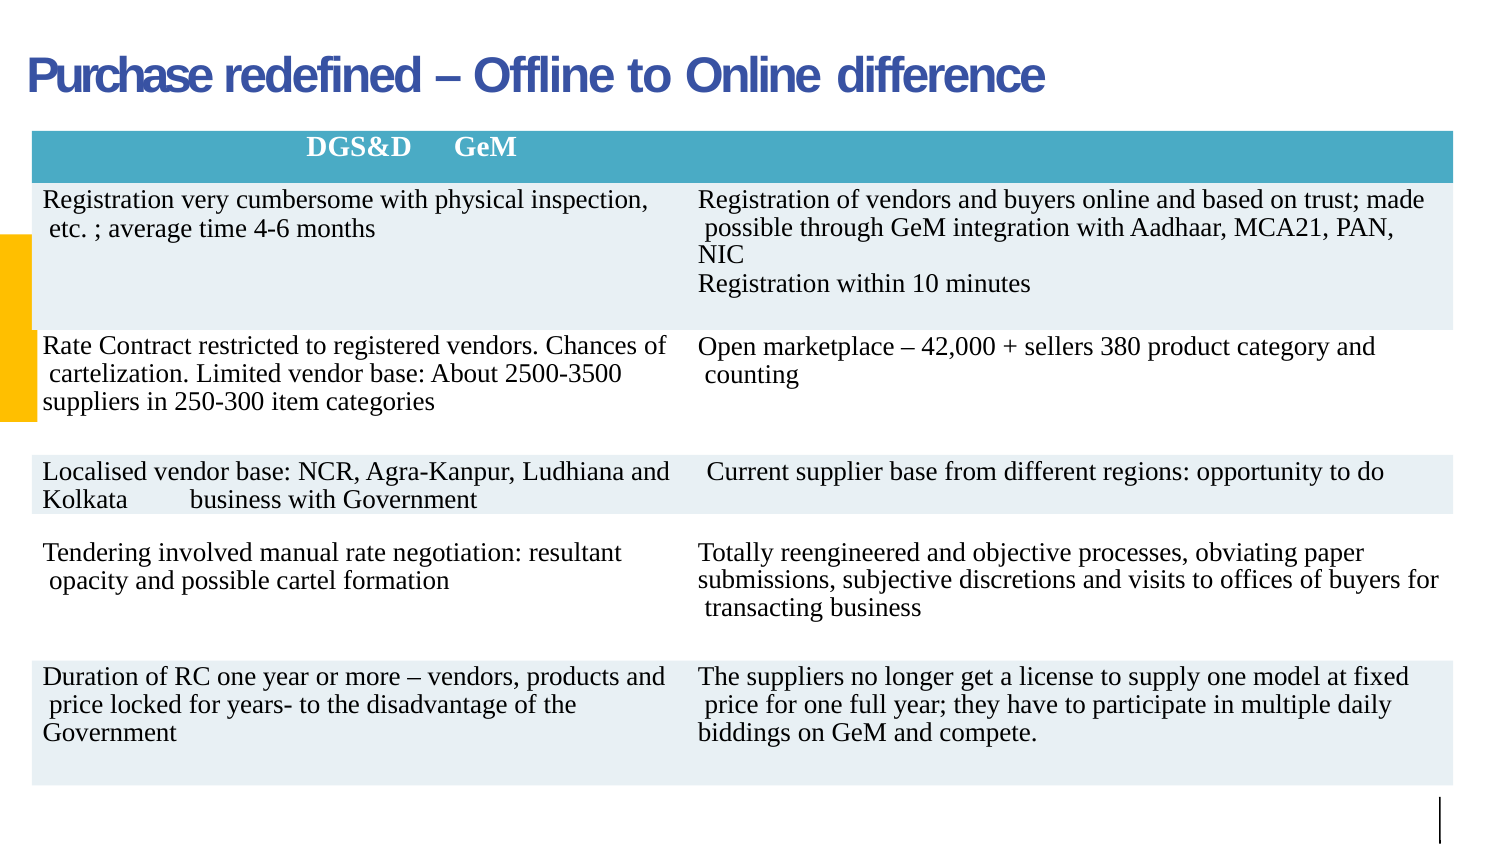

Purchase redefined – Offline to Online difference
DGS&D	GeM
Registration very cumbersome with physical inspection, etc. ; average time 4-6 months
Registration of vendors and buyers online and based on trust; made possible through GeM integration with Aadhaar, MCA21, PAN, NIC
Registration within 10 minutes
Rate Contract restricted to registered vendors. Chances of cartelization. Limited vendor base: About 2500-3500 suppliers in 250-300 item categories
Open marketplace – 42,000 + sellers 380 product category and counting
Localised vendor base: NCR, Agra-Kanpur, Ludhiana and	Current supplier base from different regions: opportunity to do Kolkata	business with Government
Tendering involved manual rate negotiation: resultant opacity and possible cartel formation
Totally reengineered and objective processes, obviating paper submissions, subjective discretions and visits to offices of buyers for transacting business
Duration of RC one year or more – vendors, products and price locked for years- to the disadvantage of the Government
The suppliers no longer get a license to supply one model at fixed price for one full year; they have to participate in multiple daily biddings on GeM and compete.